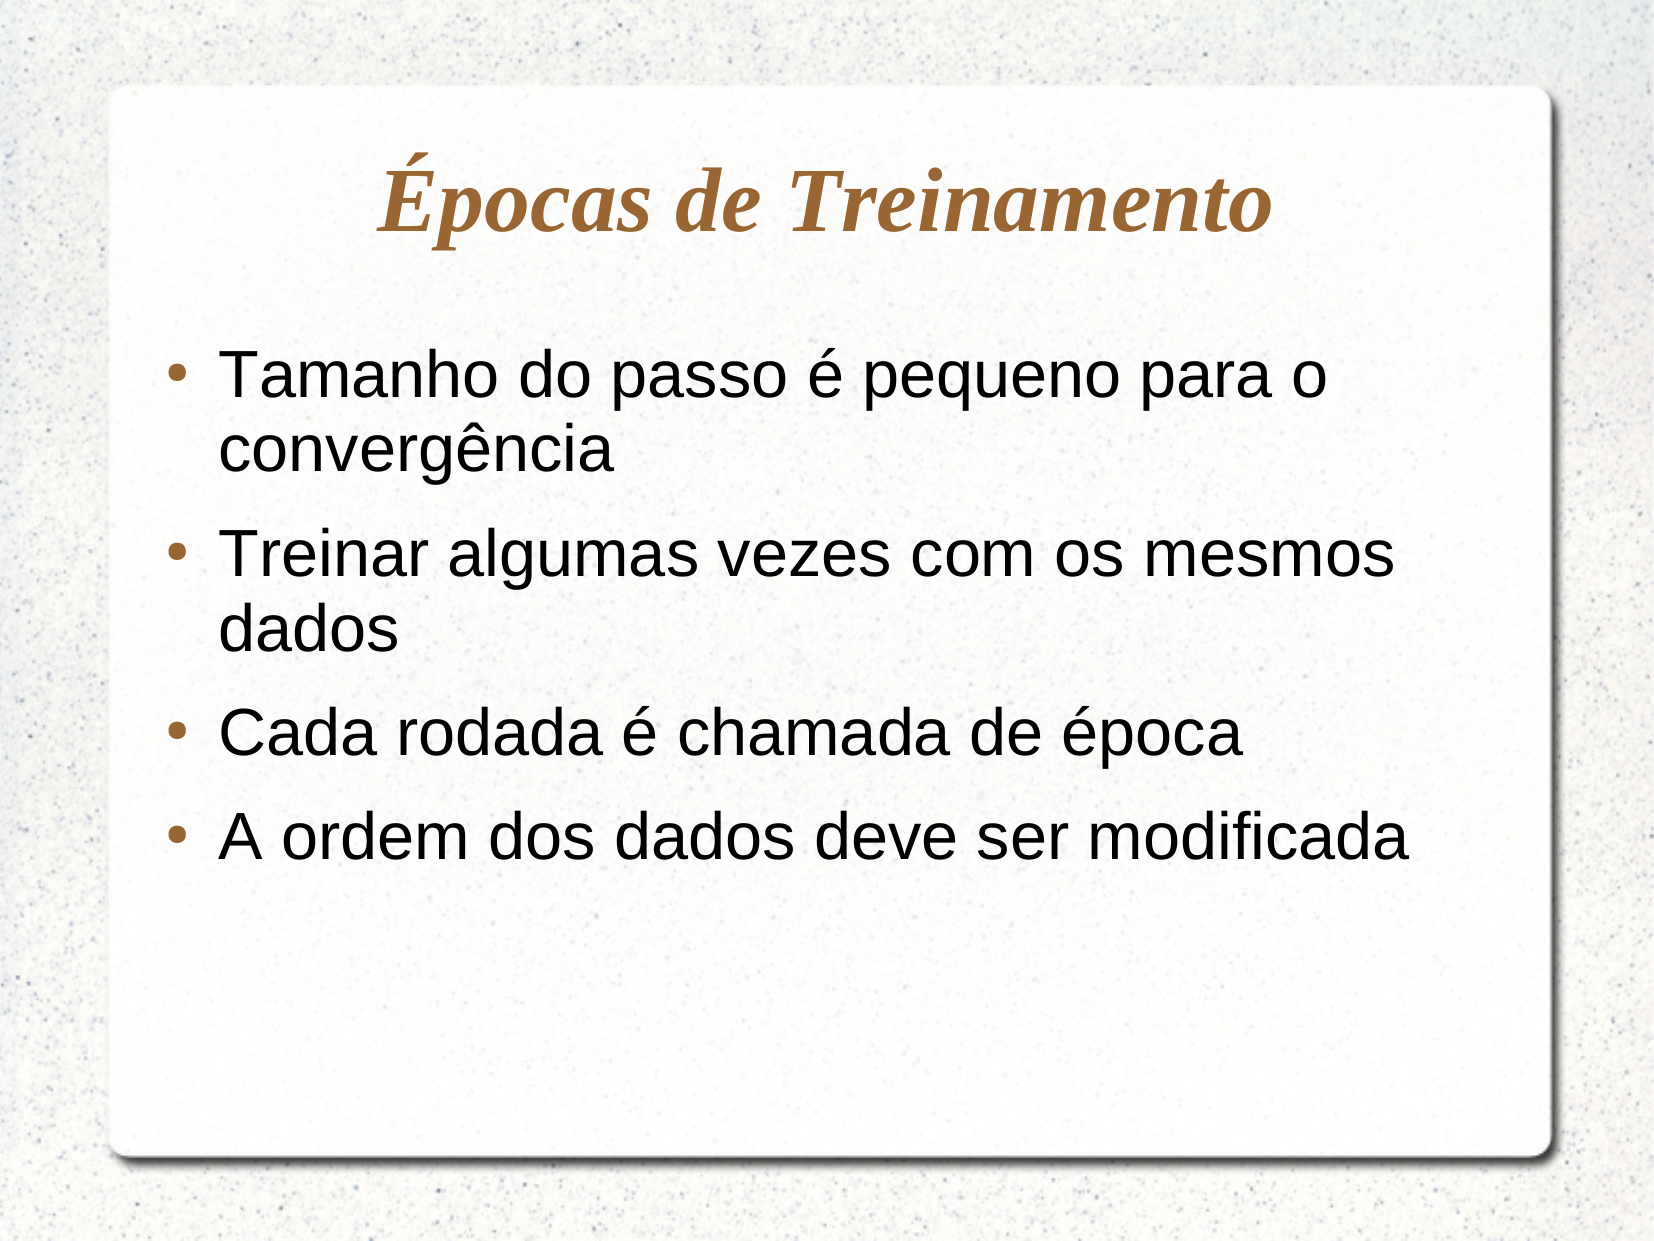

# Épocas de Treinamento
Tamanho do passo é pequeno para o convergência
Treinar algumas vezes com os mesmos dados
Cada rodada é chamada de época
A ordem dos dados deve ser modificada